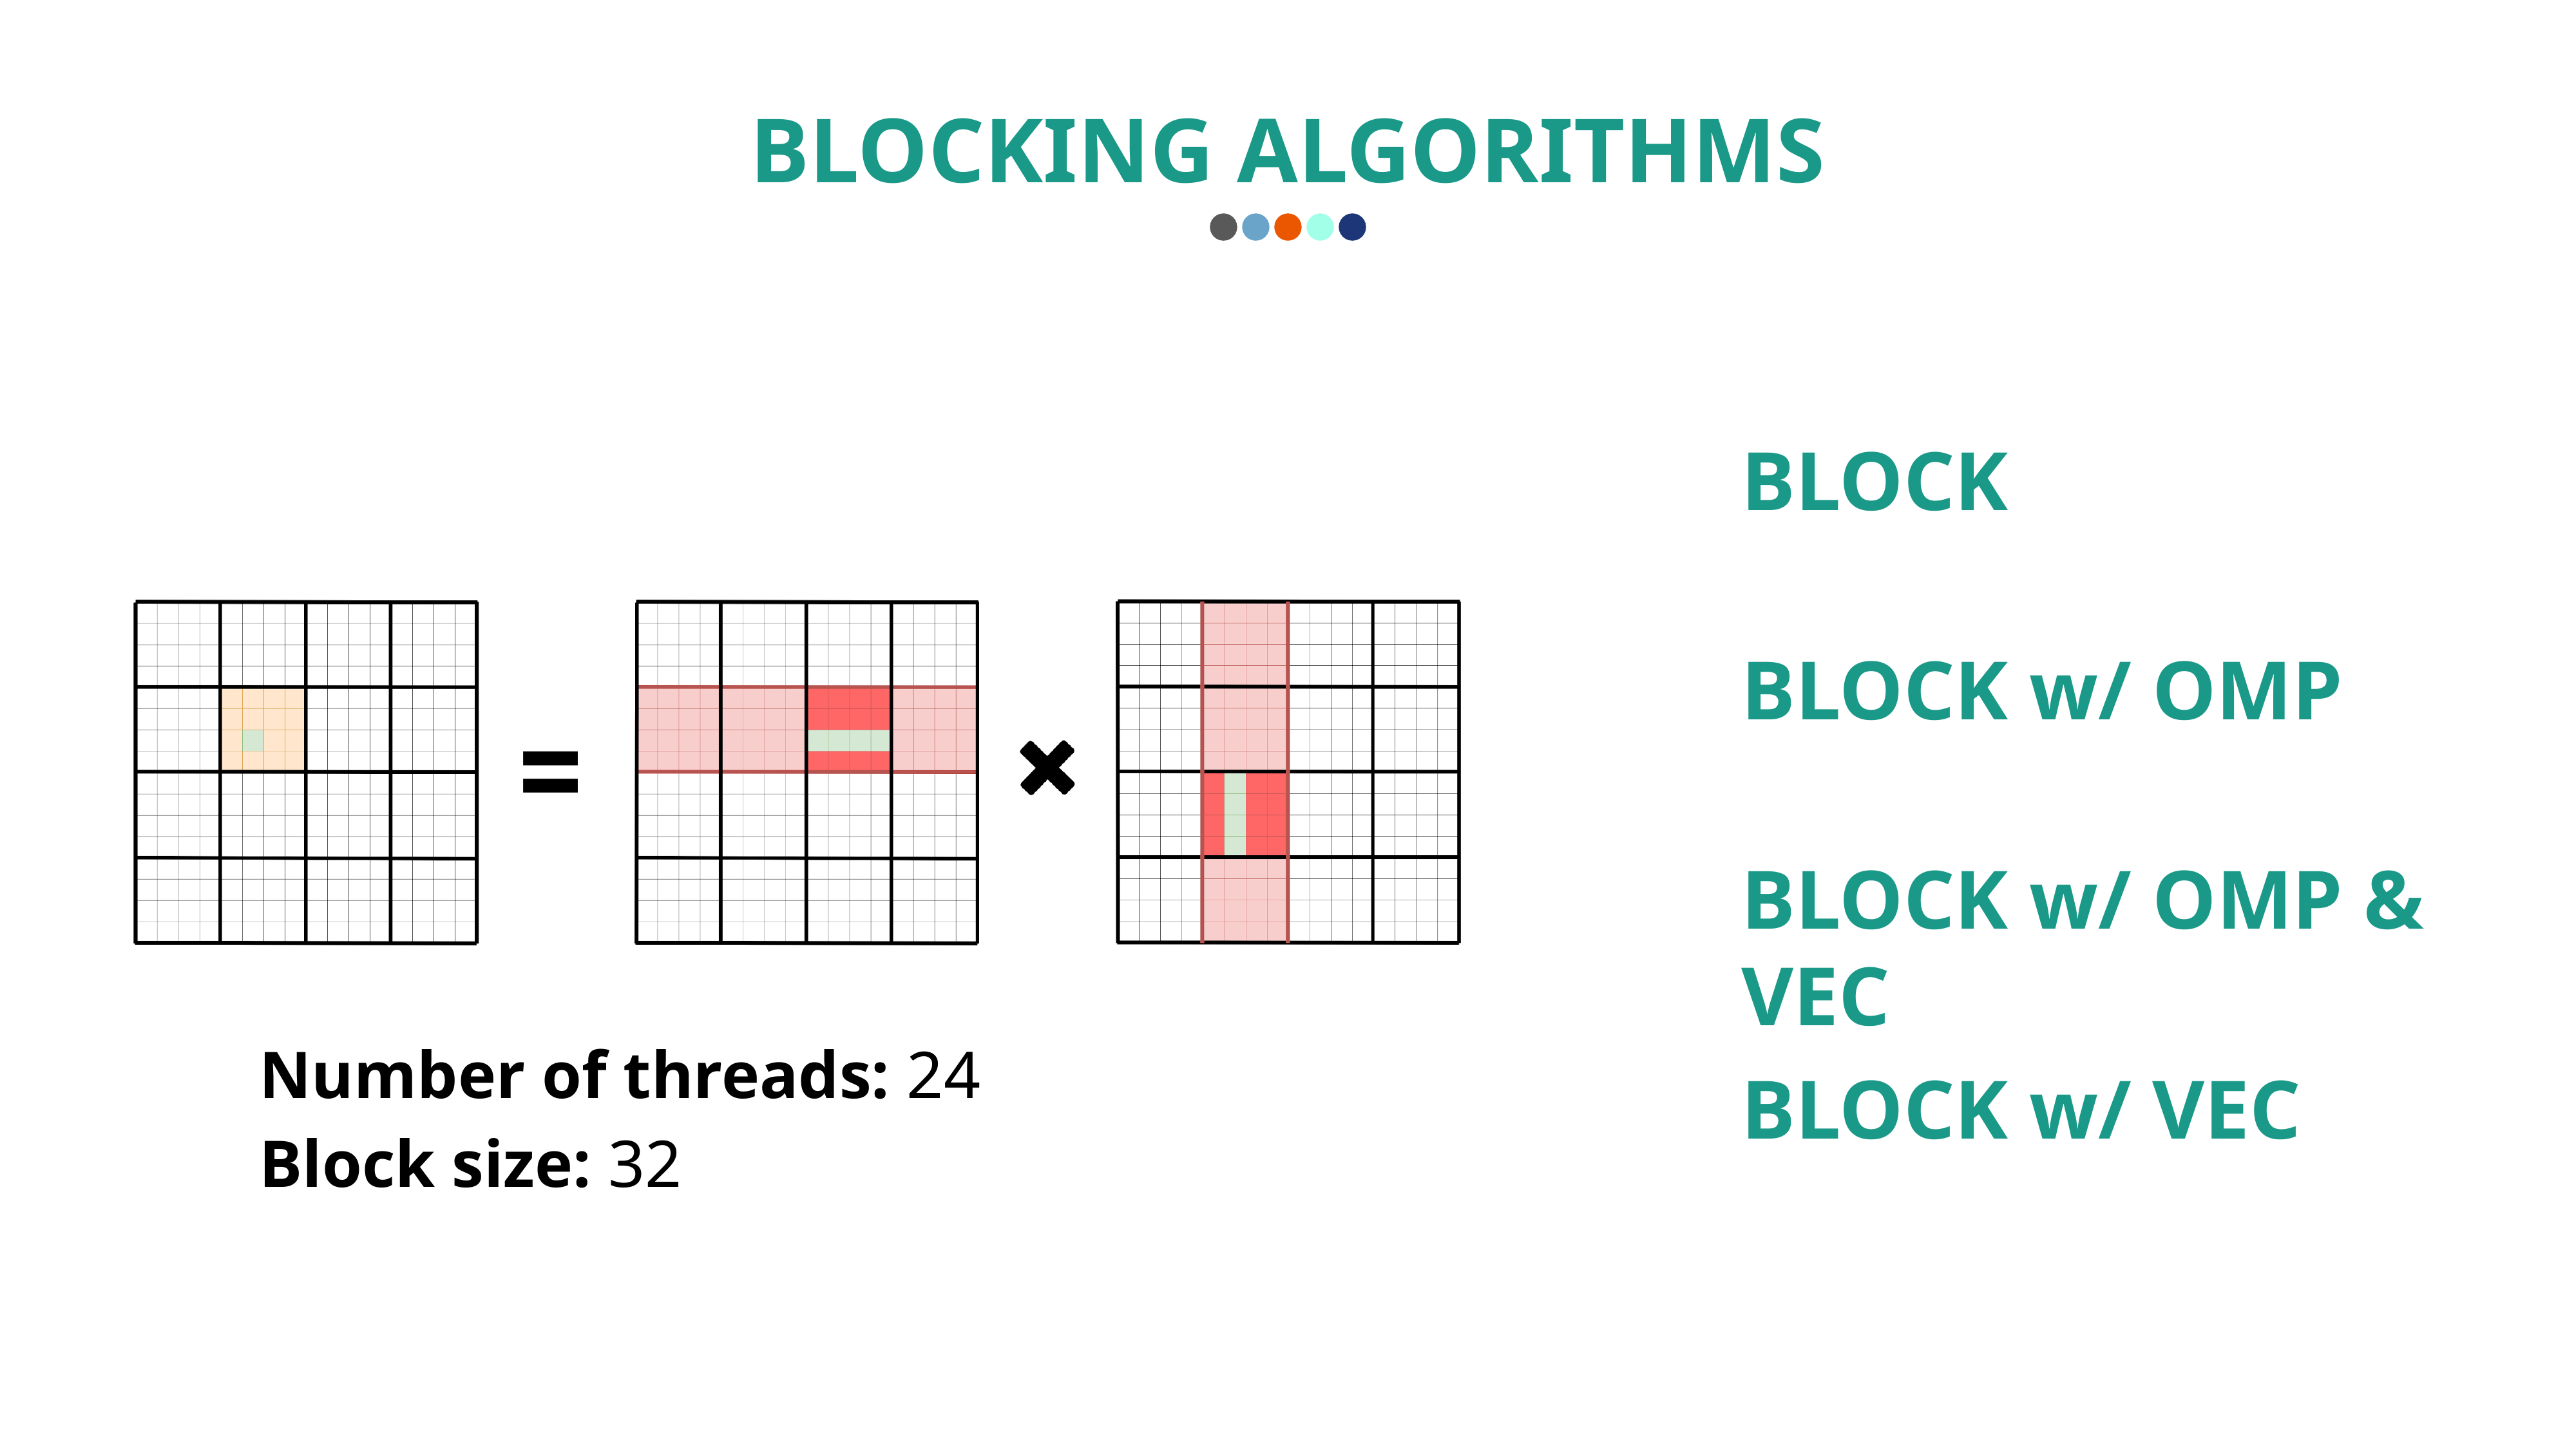

BLOCKING ALGORITHMS
BLOCK
BLOCK w/ OMP
BLOCK w/ OMP & VEC
Number of threads: 24
Block size: 32
BLOCK w/ VEC